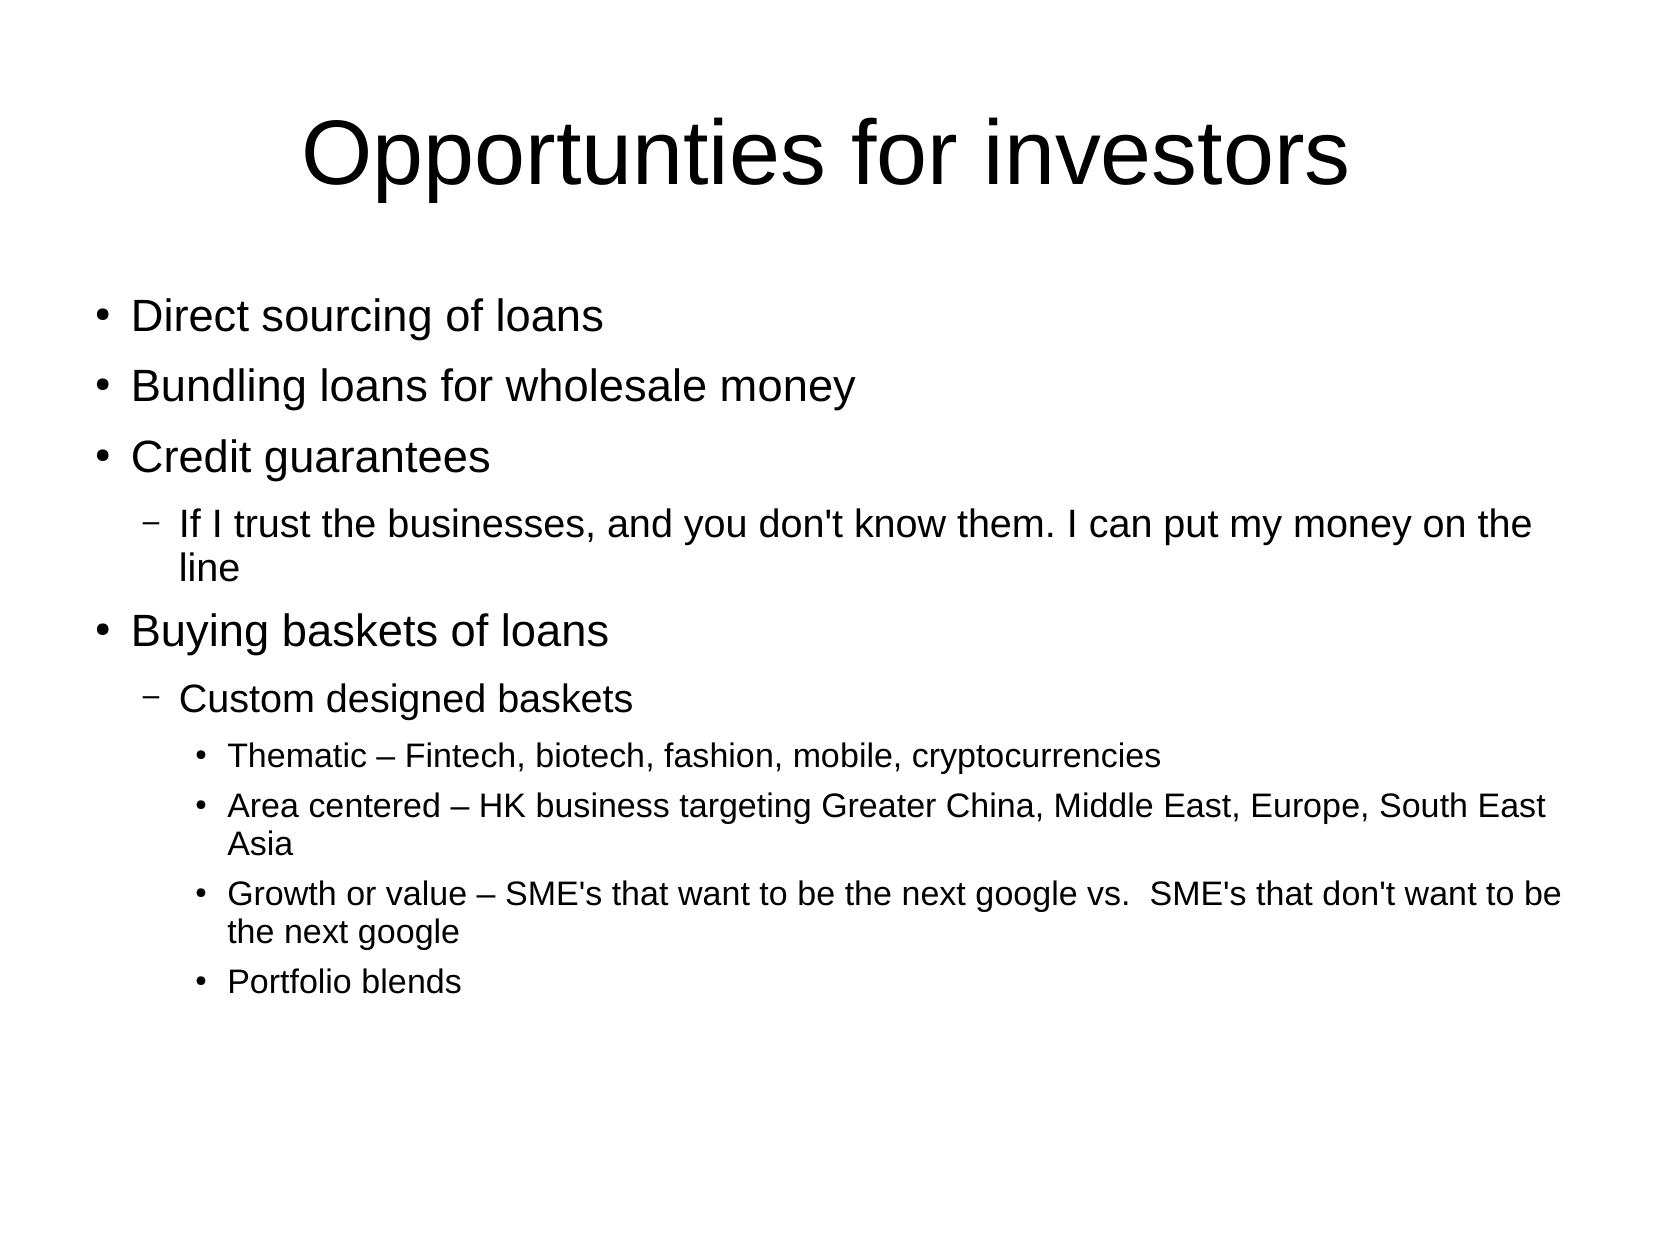

# Opportunties for investors
Direct sourcing of loans
Bundling loans for wholesale money
Credit guarantees
If I trust the businesses, and you don't know them. I can put my money on the line
Buying baskets of loans
Custom designed baskets
Thematic – Fintech, biotech, fashion, mobile, cryptocurrencies
Area centered – HK business targeting Greater China, Middle East, Europe, South East Asia
Growth or value – SME's that want to be the next google vs. SME's that don't want to be the next google
Portfolio blends